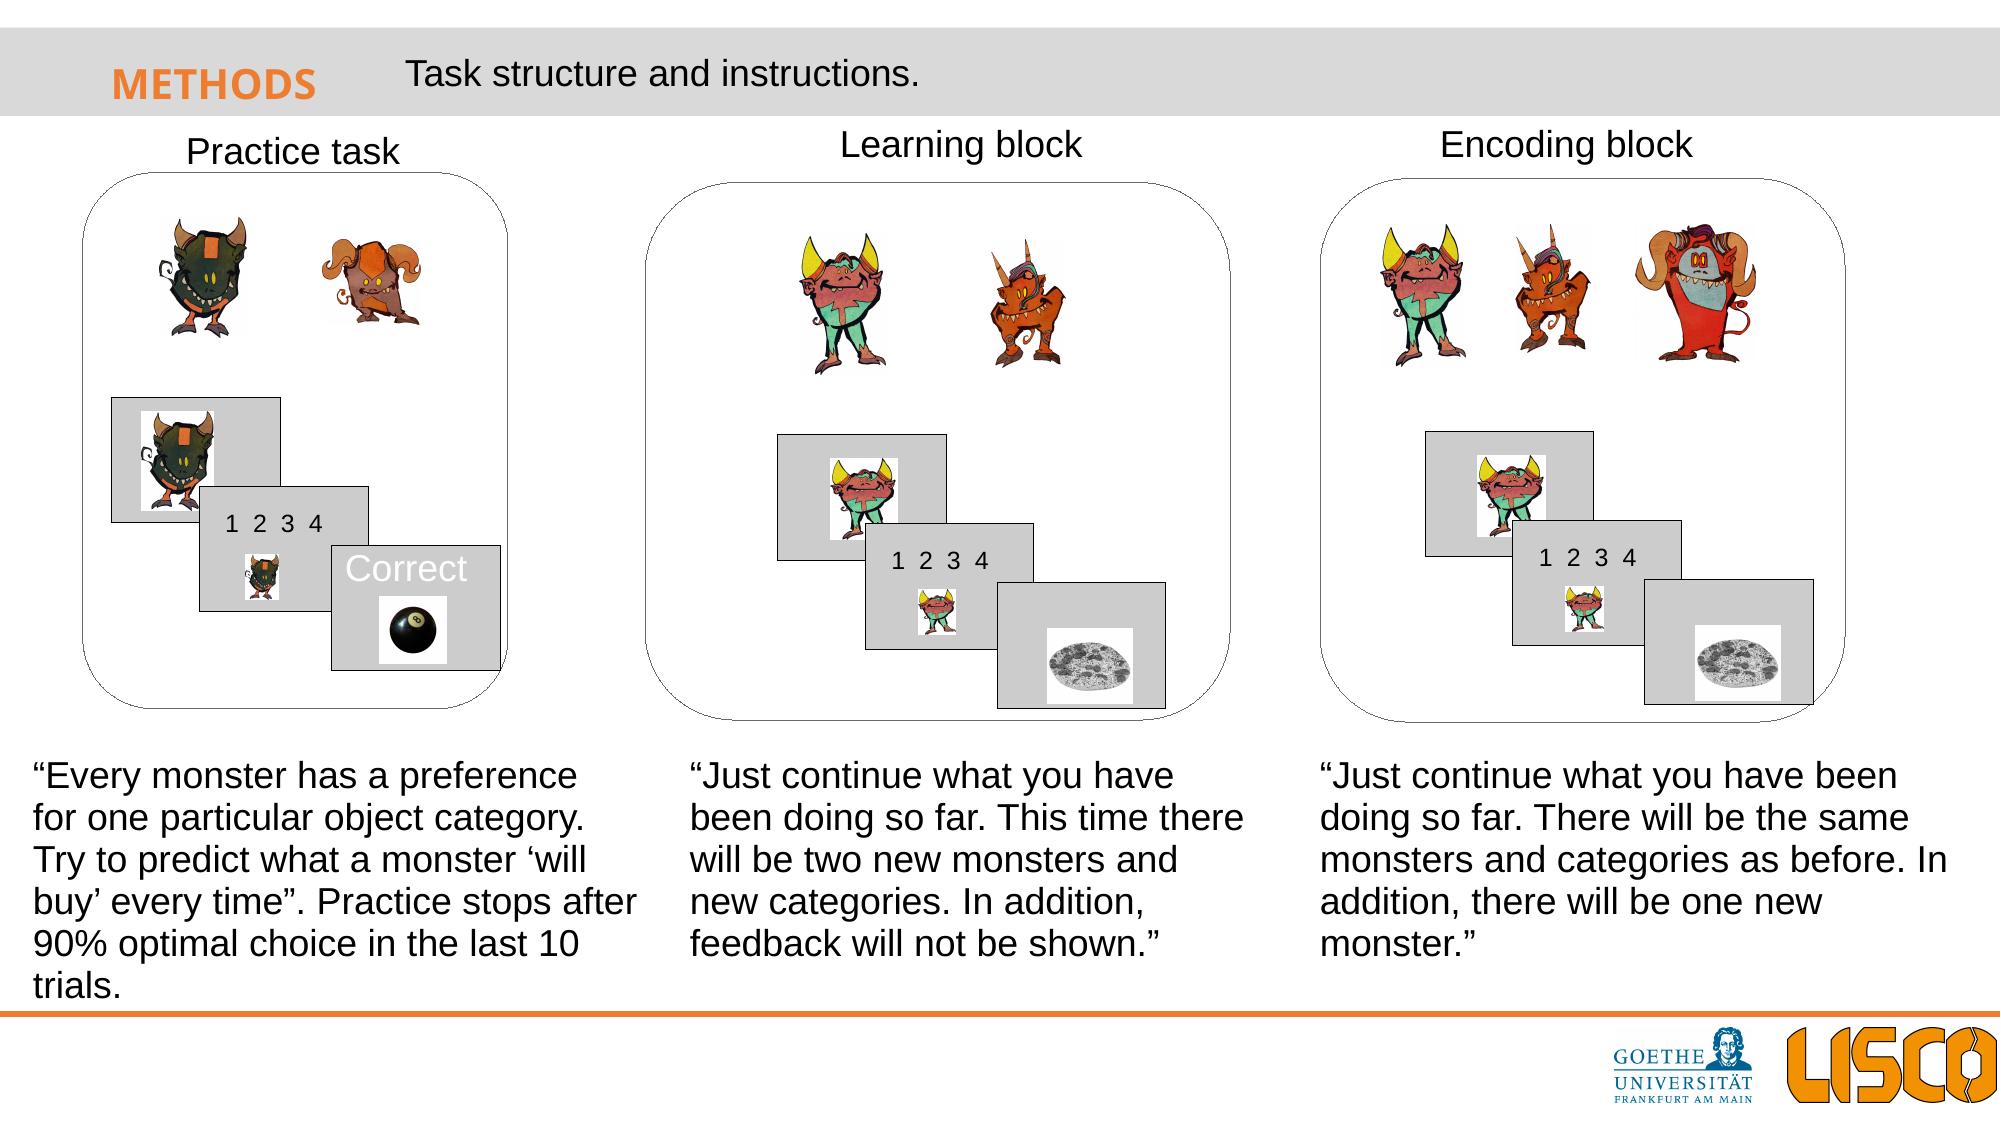

Task structure and instructions.
METHODS
Learning block
Encoding block
 Practice task
 1 2 3 4
 1 2 3 4
 1 2 3 4
Correct
“Just continue what you have been doing so far. There will be the same monsters and categories as before. In addition, there will be one new monster.”
“Every monster has a preference
for one particular object category.
Try to predict what a monster ‘will buy’ every time”. Practice stops after 90% optimal choice in the last 10 trials.
“Just continue what you have been doing so far. This time there will be two new monsters and new categories. In addition, feedback will not be shown.”